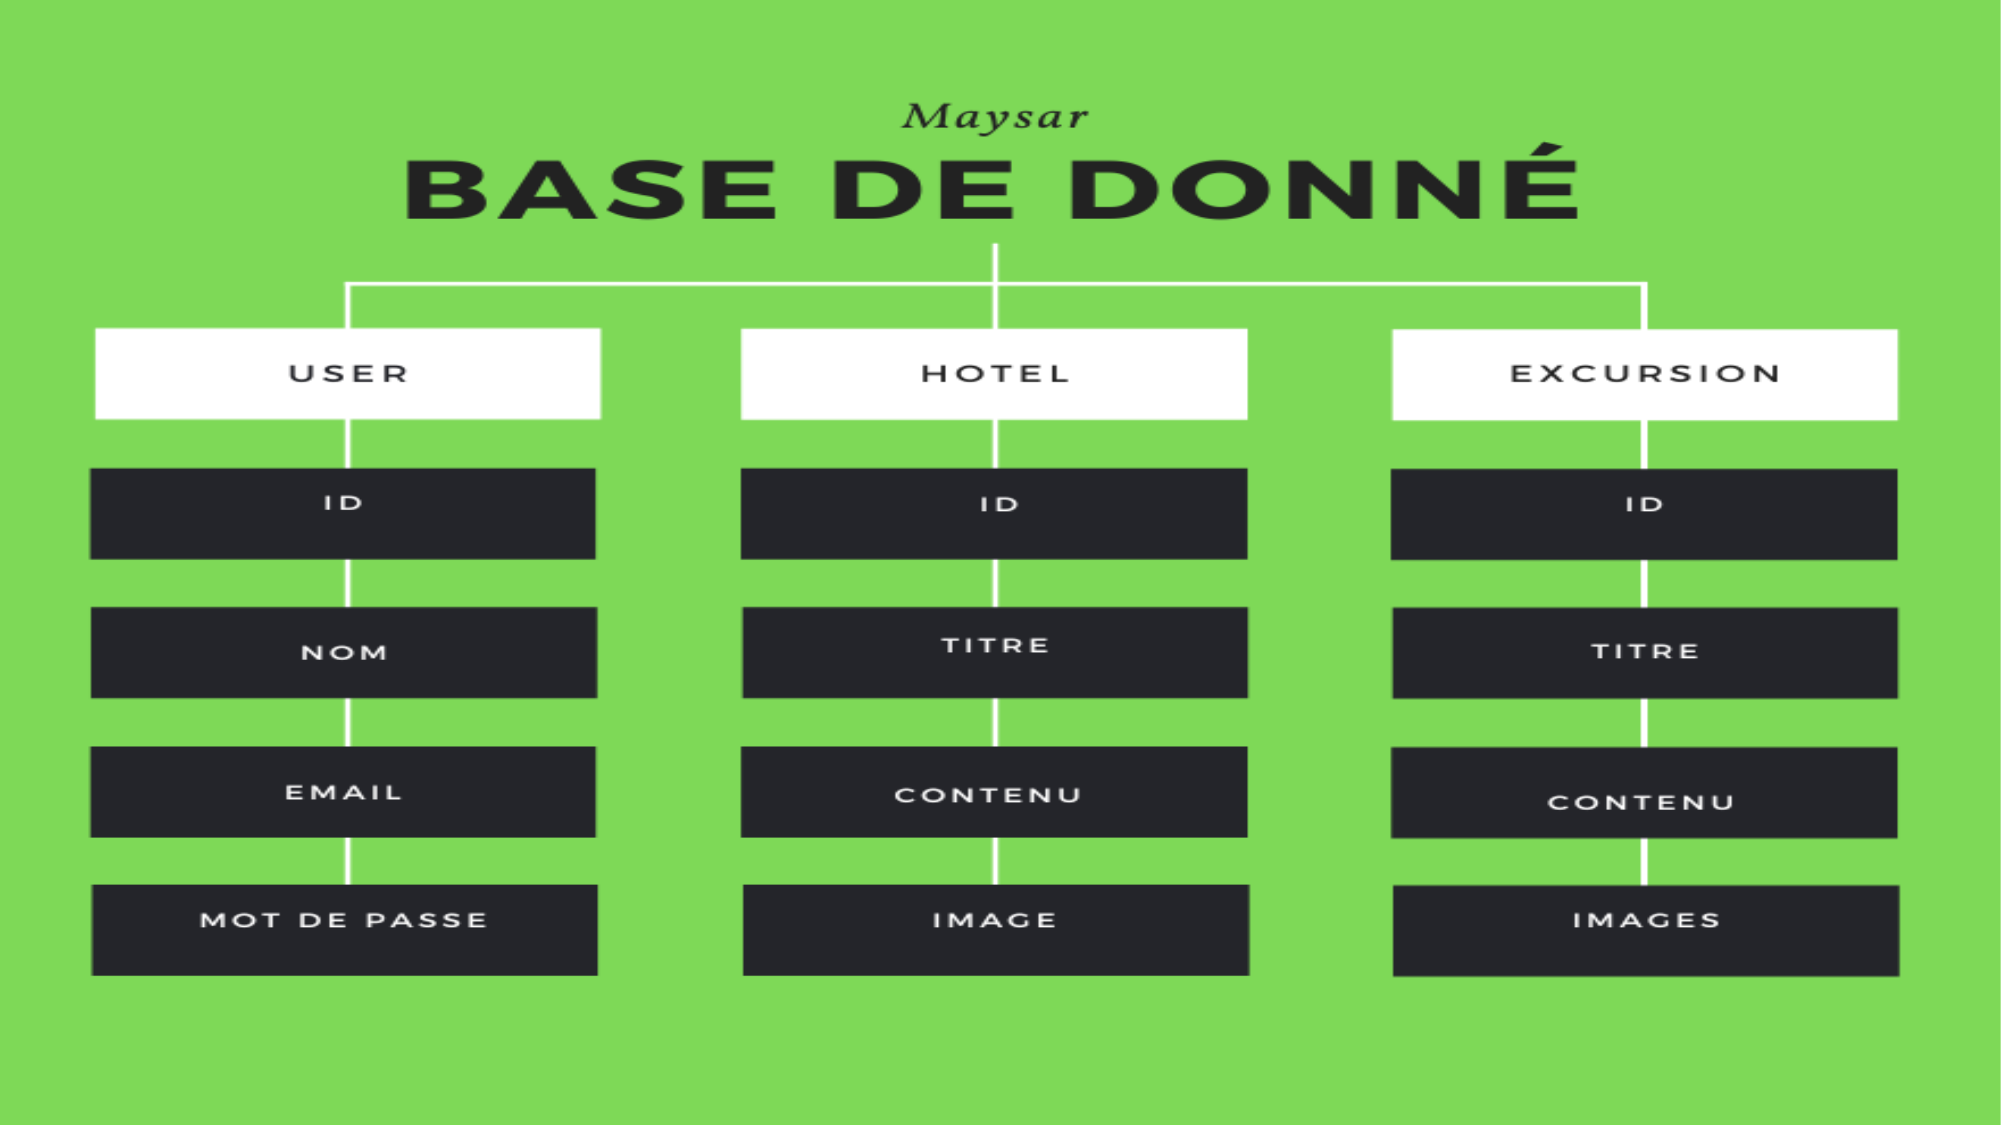

# Base de données
Table USER :